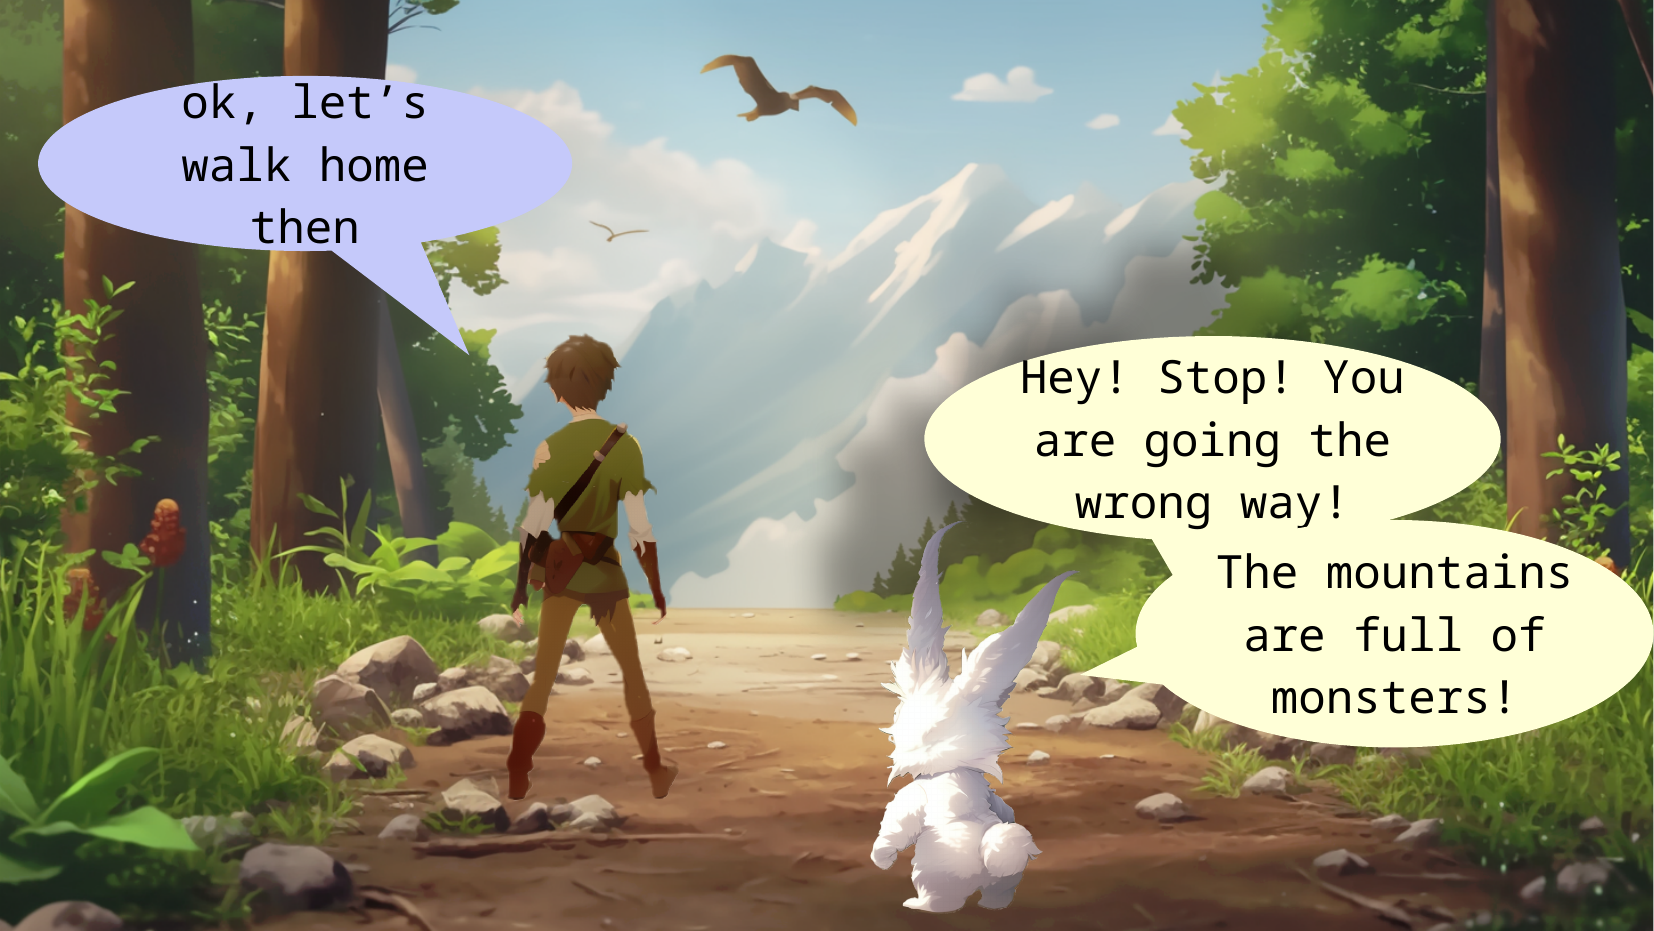

ok, let’s walk home then
Hey! Stop! You are going the wrong way!
The mountains are full of monsters!